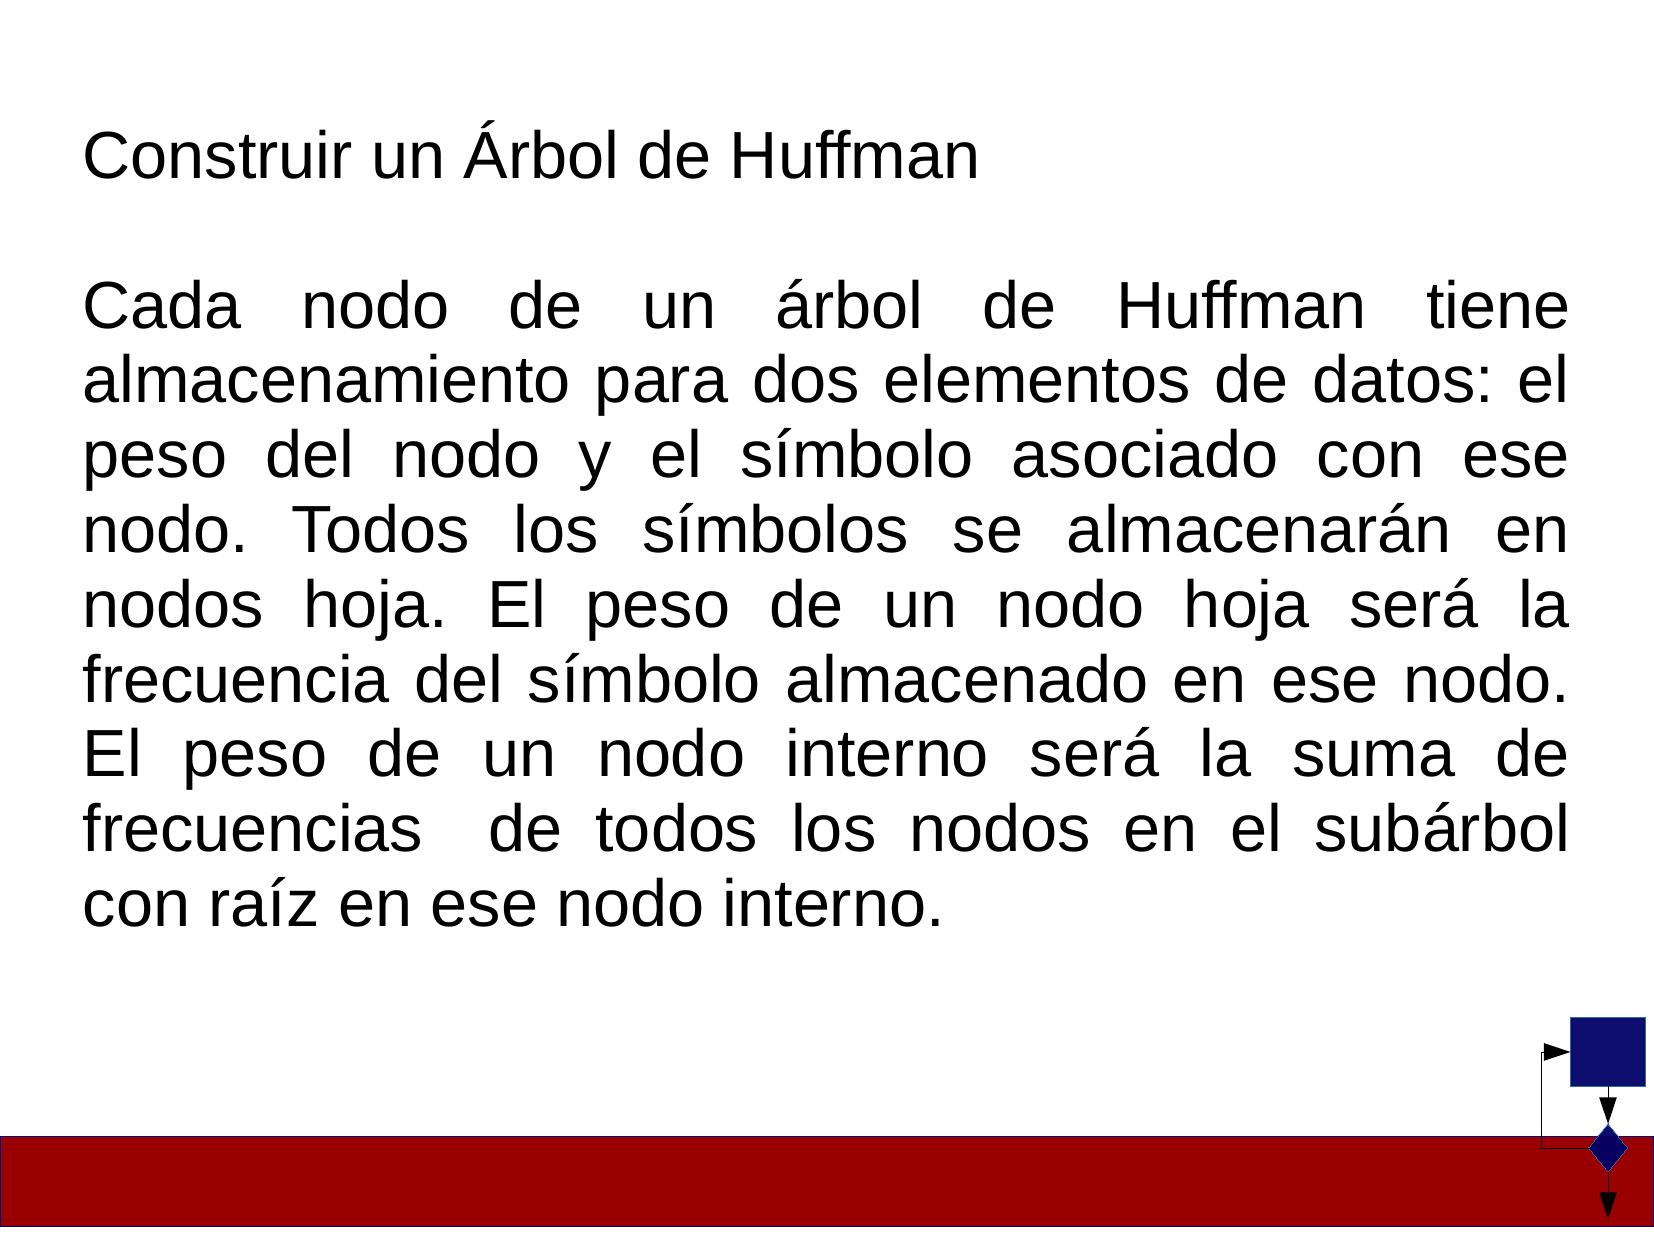

# Construir un Árbol de Huffman
Cada nodo de un árbol de Huffman tiene almacenamiento para dos elementos de datos: el peso del nodo y el símbolo asociado con ese nodo. Todos los símbolos se almacenarán en nodos hoja. El peso de un nodo hoja será la frecuencia del símbolo almacenado en ese nodo. El peso de un nodo interno será la suma de frecuencias de todos los nodos en el subárbol con raíz en ese nodo interno.